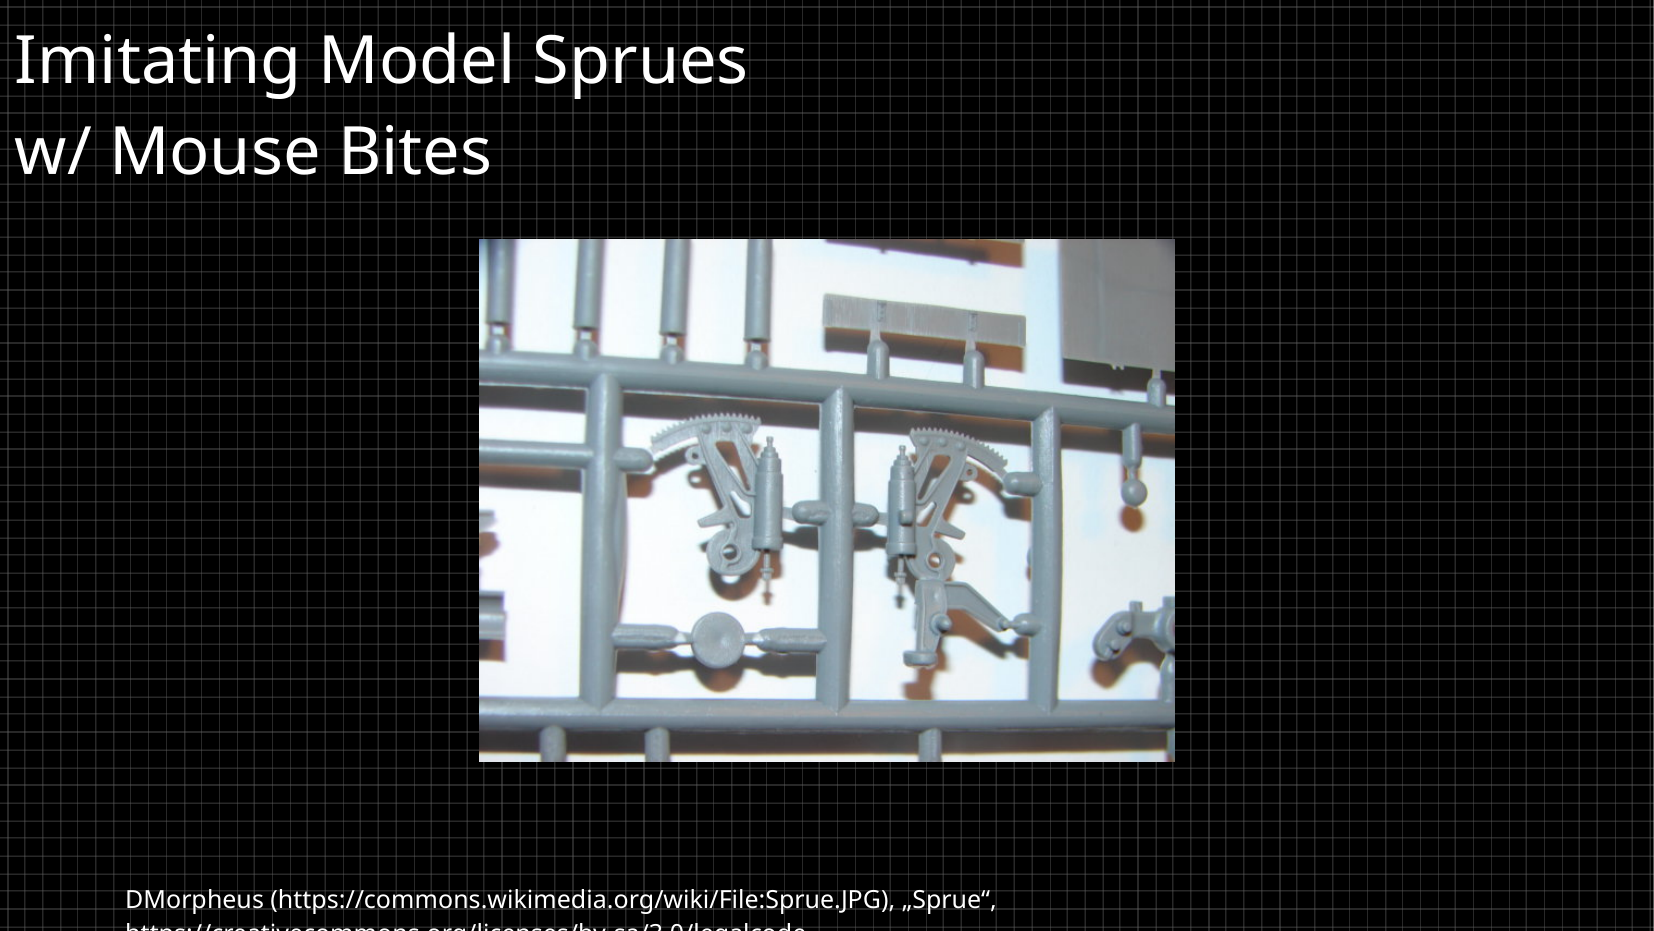

Imitating Model Sprues
w/ Mouse Bites
DMorpheus (https://commons.wikimedia.org/wiki/File:Sprue.JPG), „Sprue“, https://creativecommons.org/licenses/by-sa/3.0/legalcode